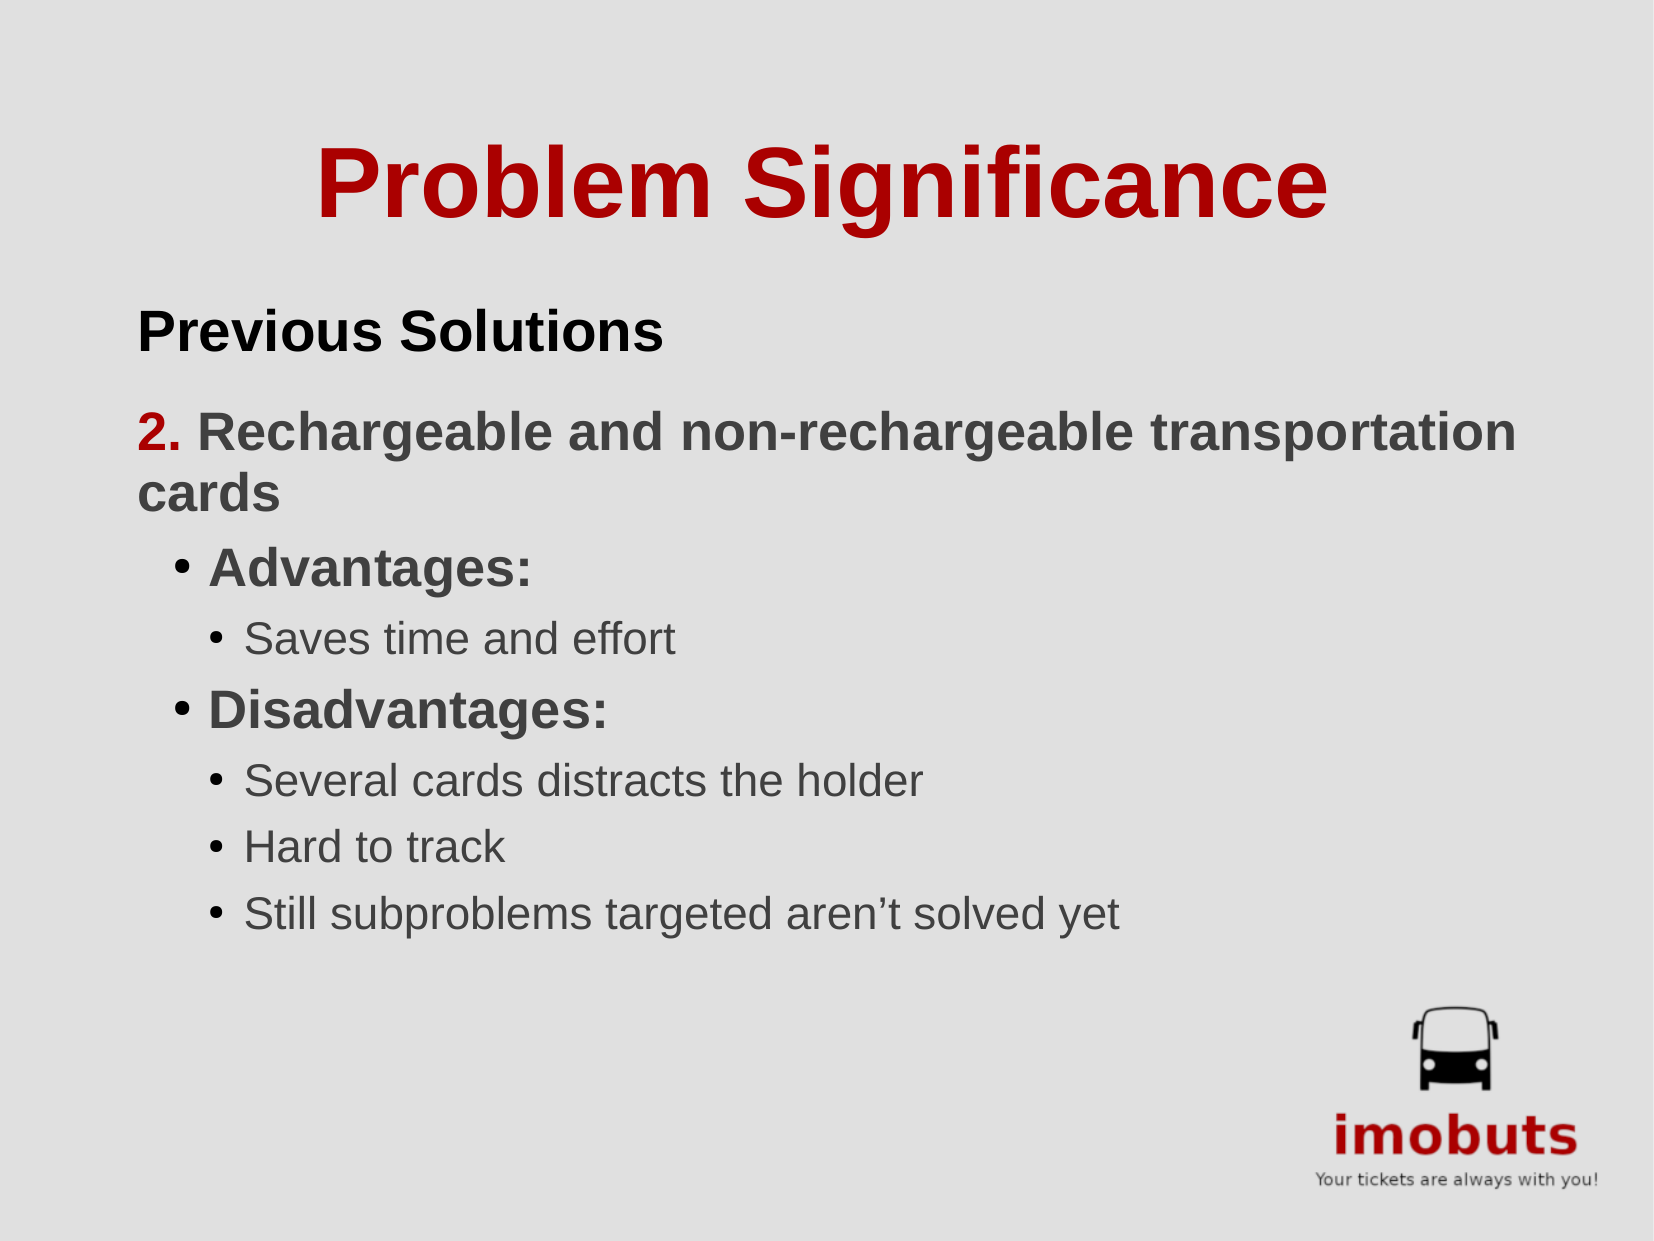

Problem Significance
Previous Solutions
2. Rechargeable and non-rechargeable transportation cards
Advantages:
Saves time and effort
Disadvantages:
Several cards distracts the holder
Hard to track
Still subproblems targeted aren’t solved yet